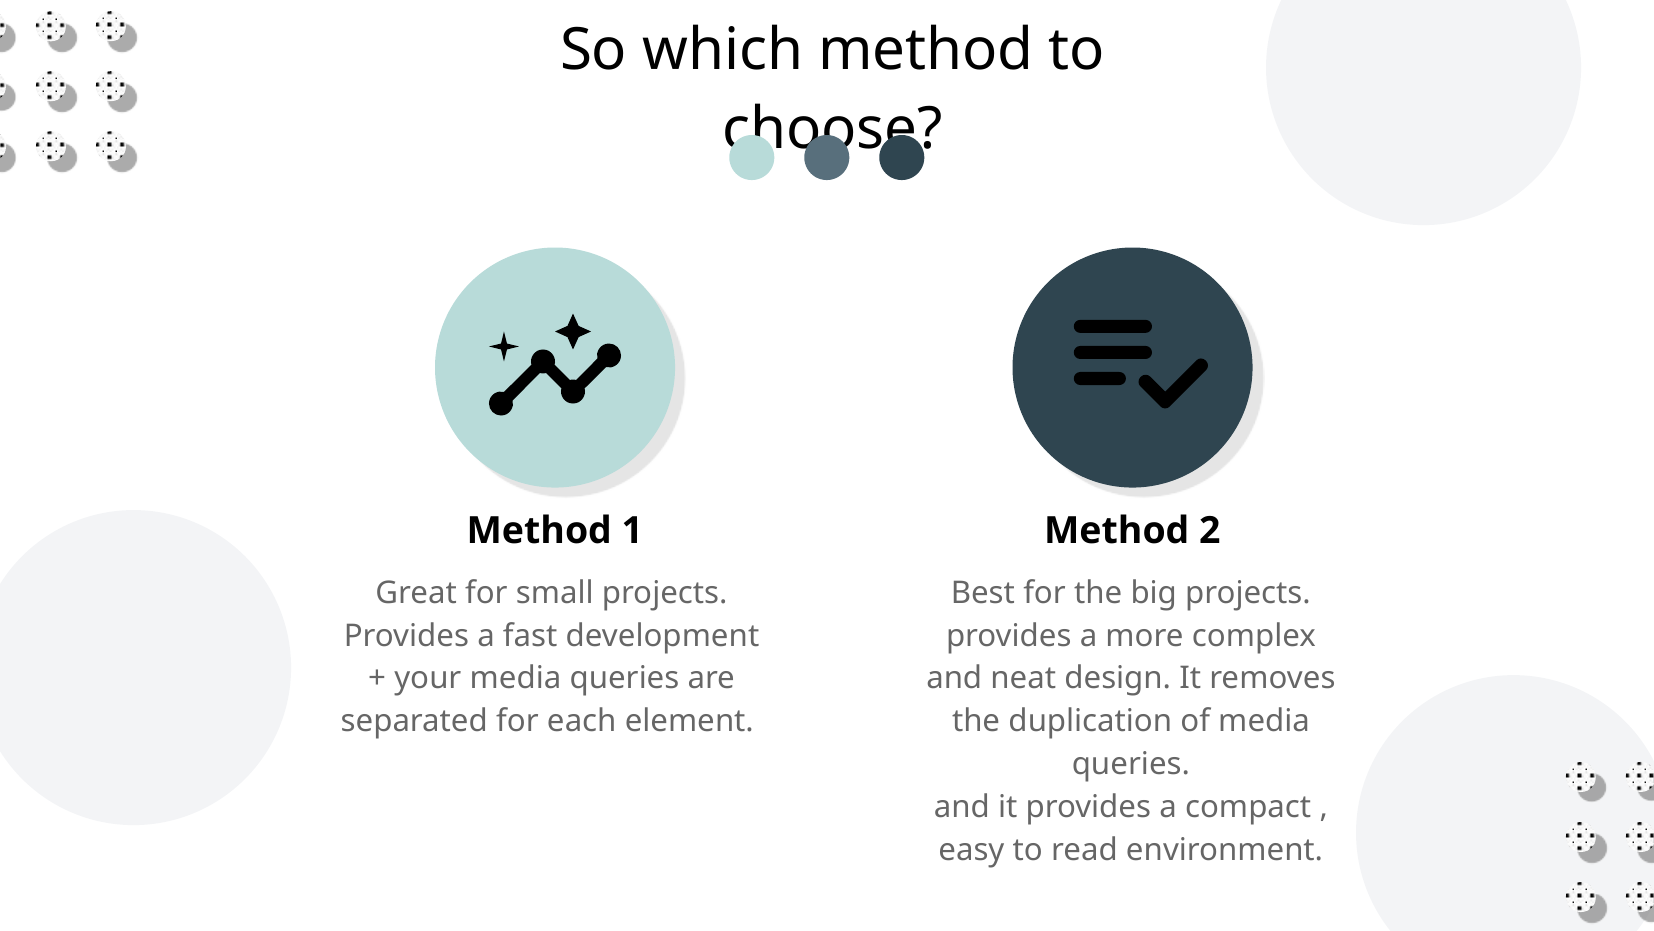

So which method to choose?
Method 1
Method 2
Great for small projects.
Provides a fast development + your media queries are separated for each element.
Best for the big projects.
provides a more complex and neat design. It removes the duplication of media queries.
and it provides a compact , easy to read environment.